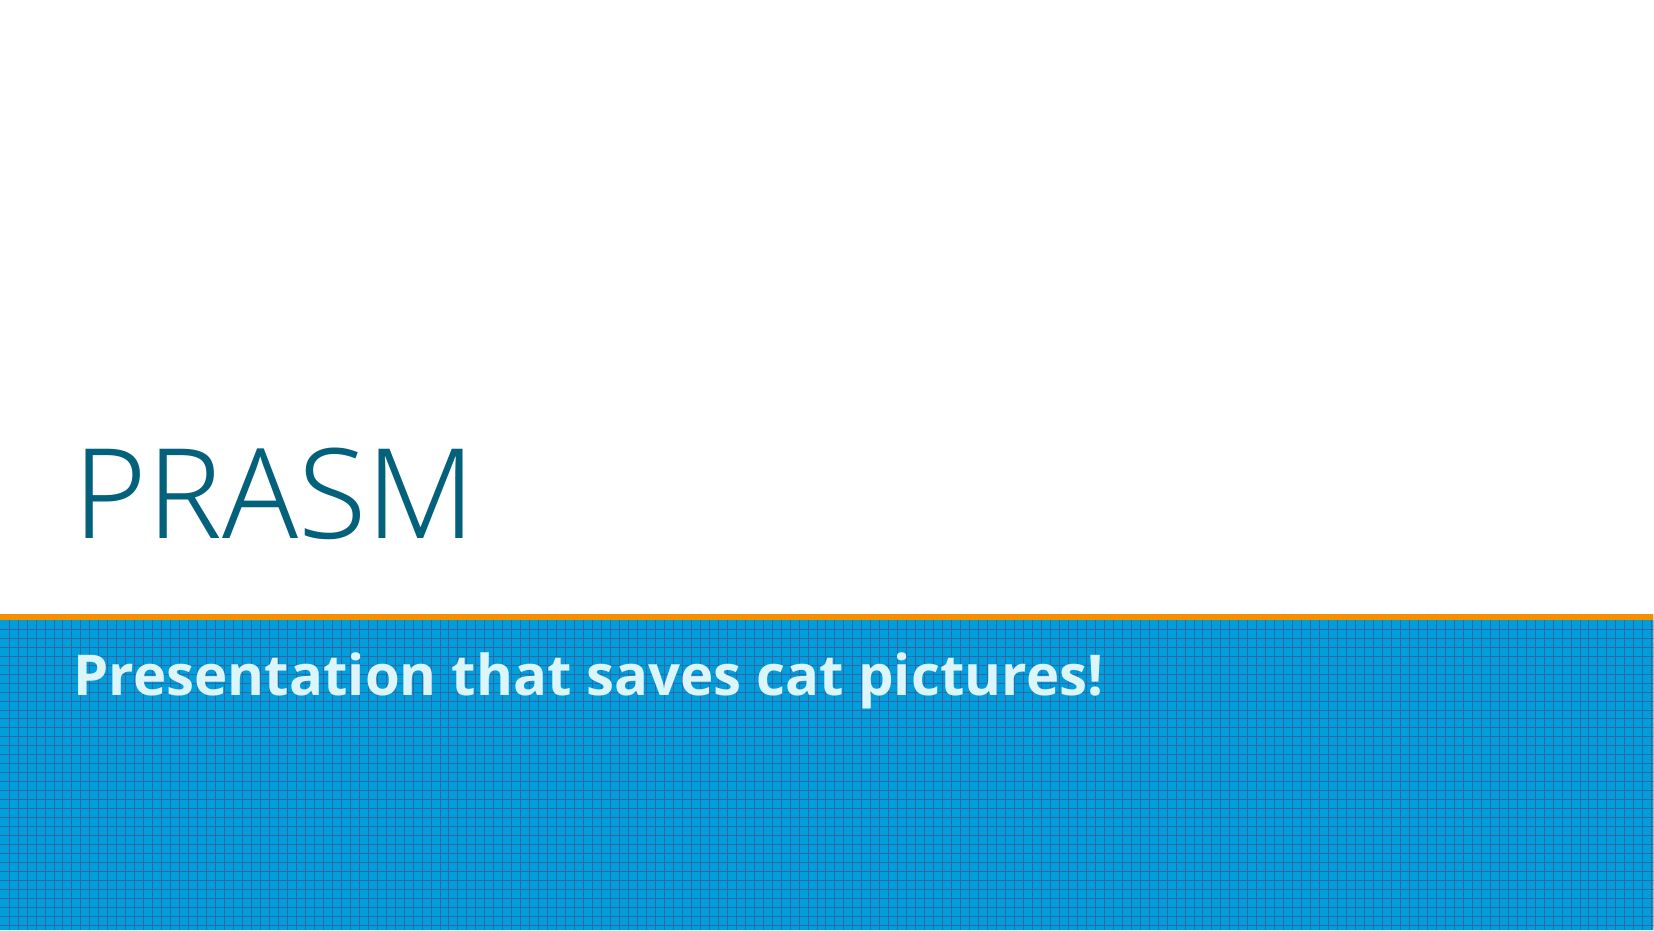

# PRASM
Presentation that saves cat pictures!